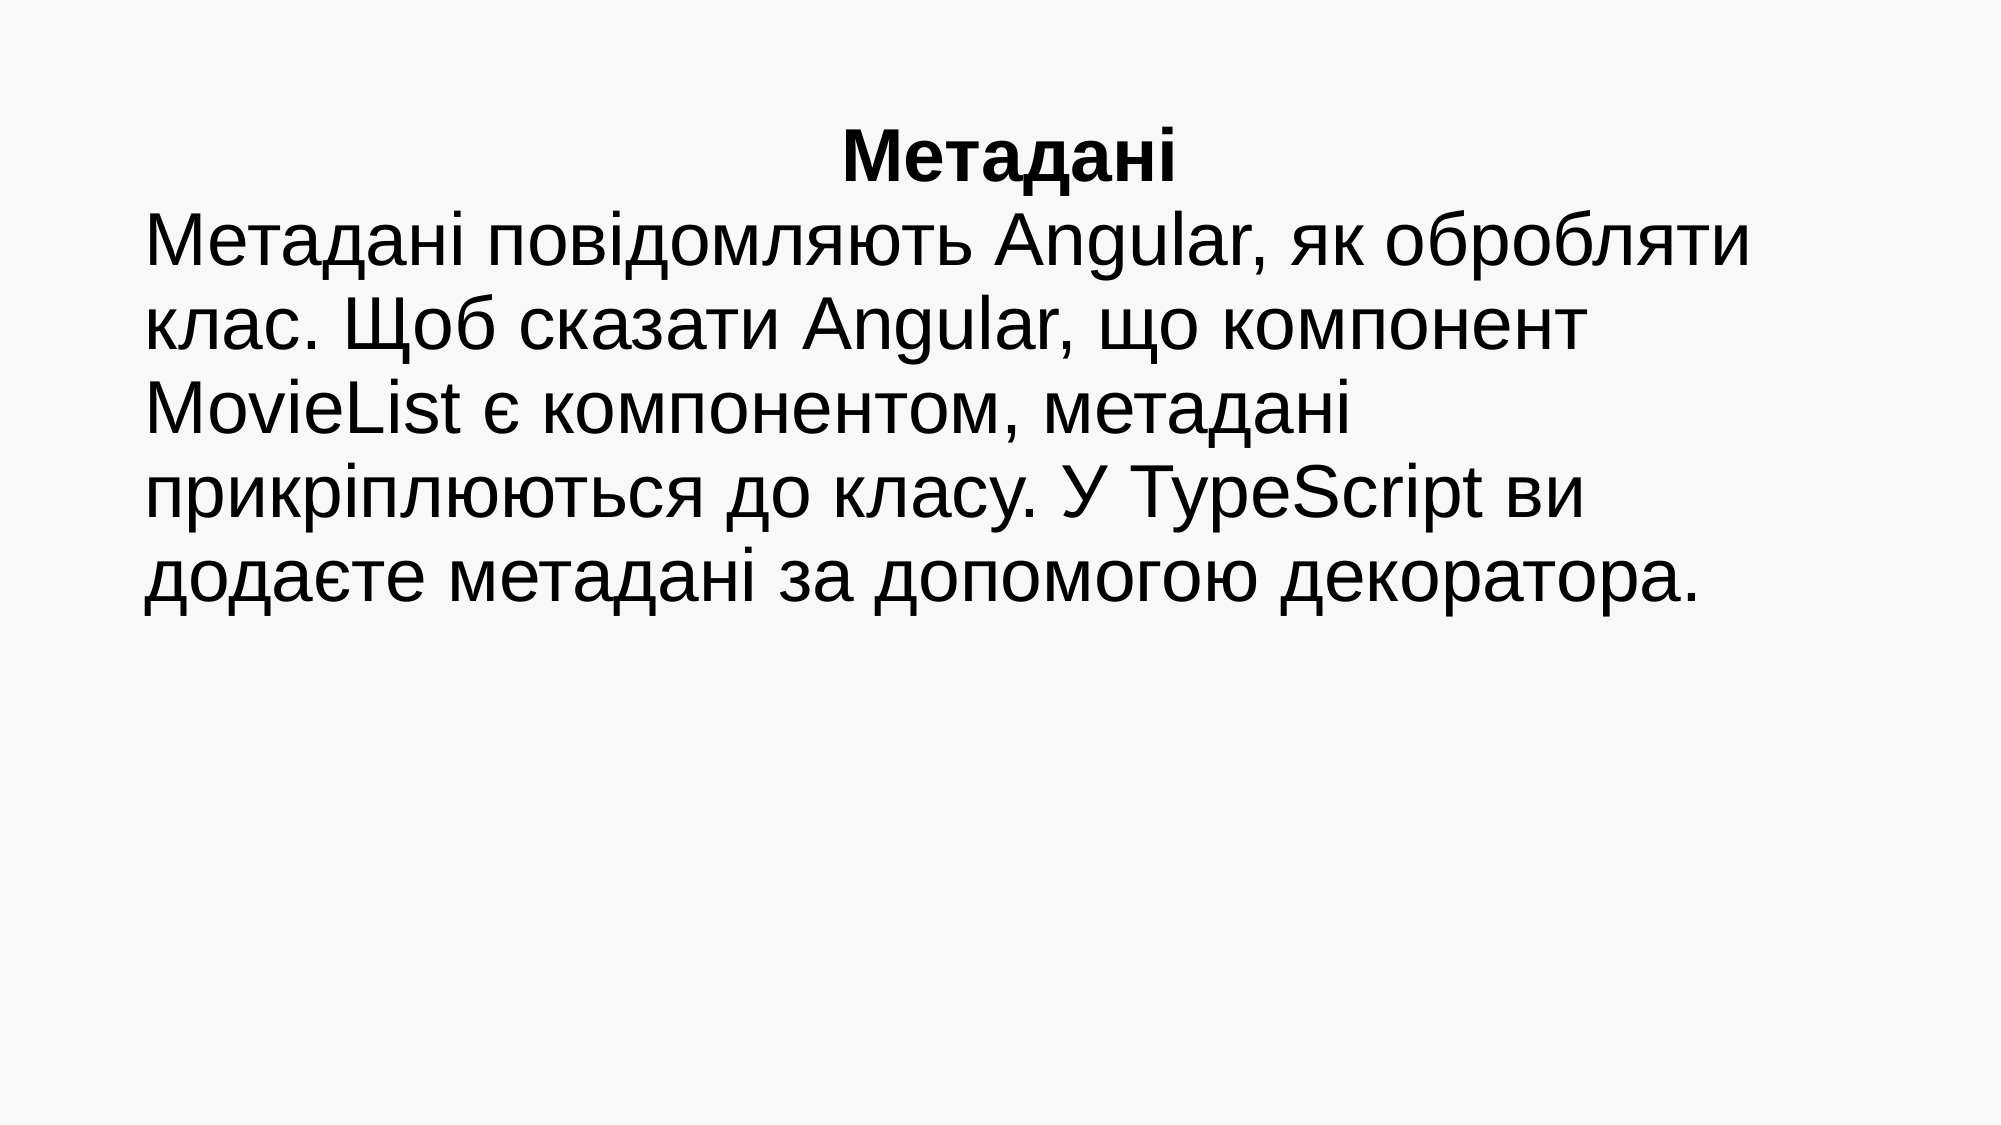

Метадані
Метадані повідомляють Angular, як обробляти клас. Щоб сказати Angular, що компонент MovieList є компонентом, метадані прикріплюються до класу. У TypeScript ви додаєте метадані за допомогою декоратора.